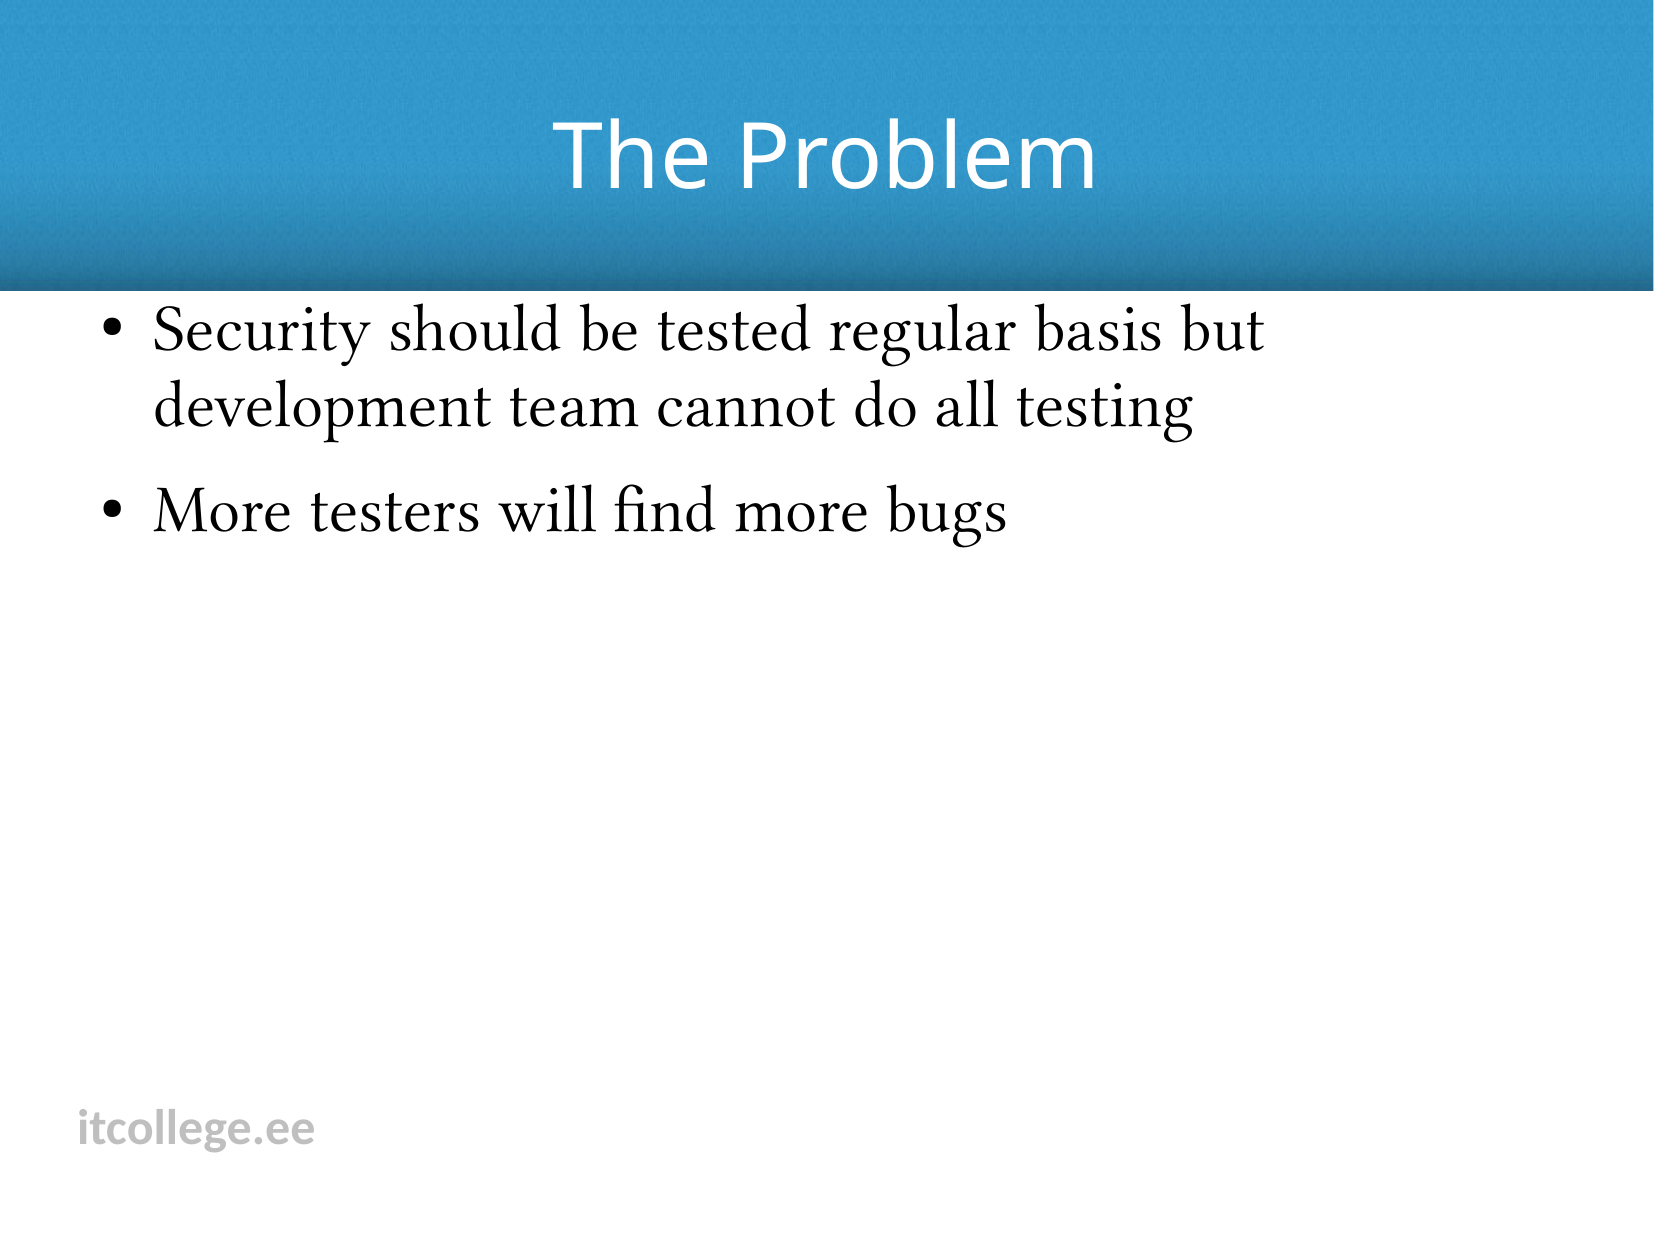

# The Problem
Security should be tested regular basis but development team cannot do all testing
More testers will find more bugs